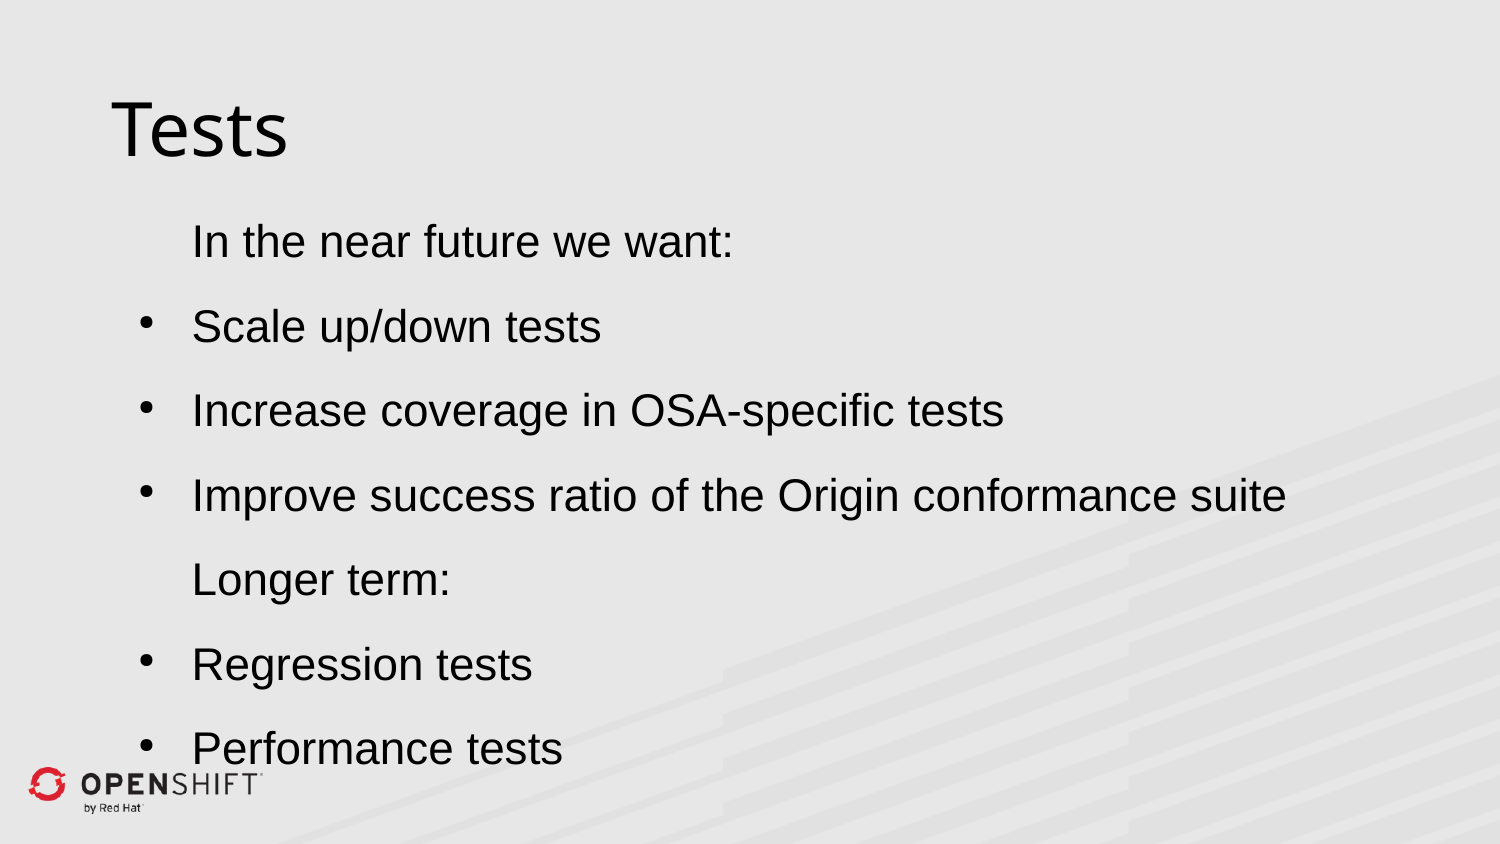

# Tests
In the near future we want:
Scale up/down tests
Increase coverage in OSA-specific tests
Improve success ratio of the Origin conformance suite
Longer term:
Regression tests
Performance tests